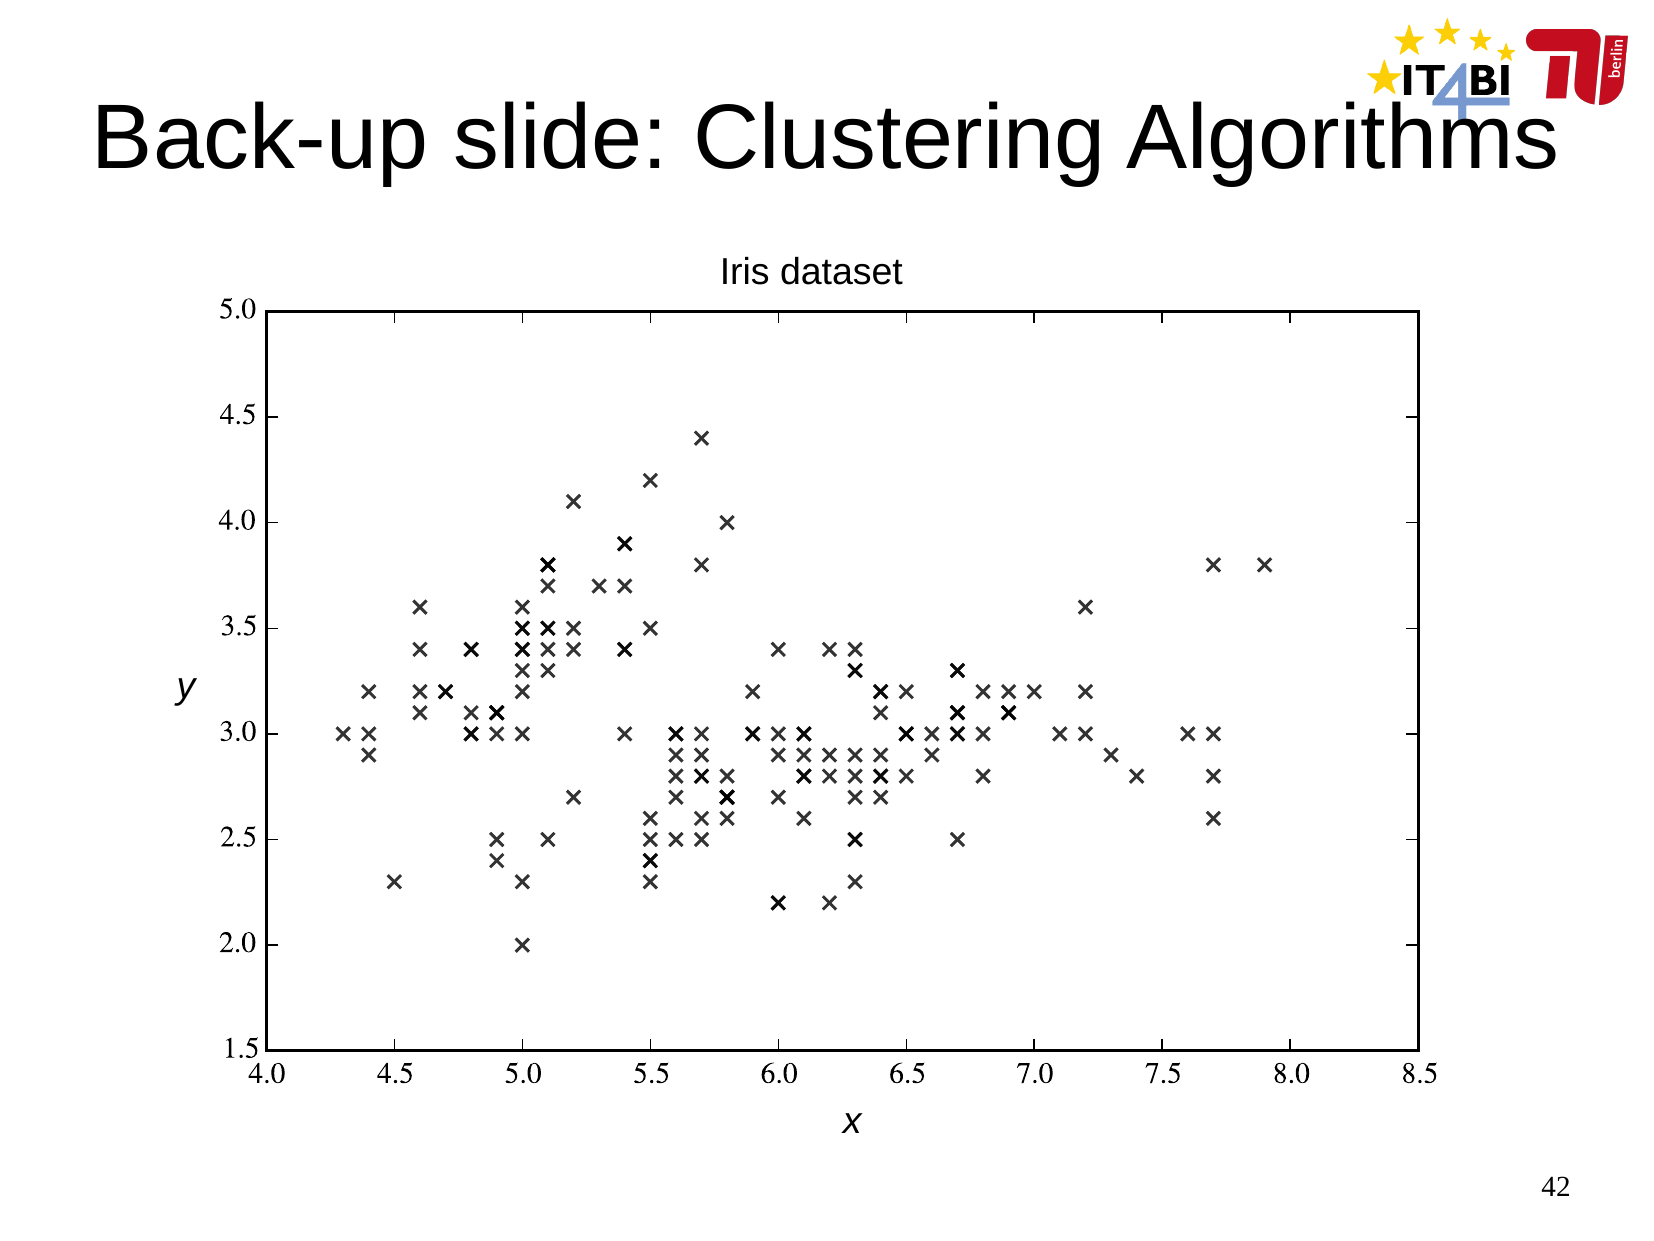

# Back-up slide: Clustering Algorithms
Iris dataset
y
x
42